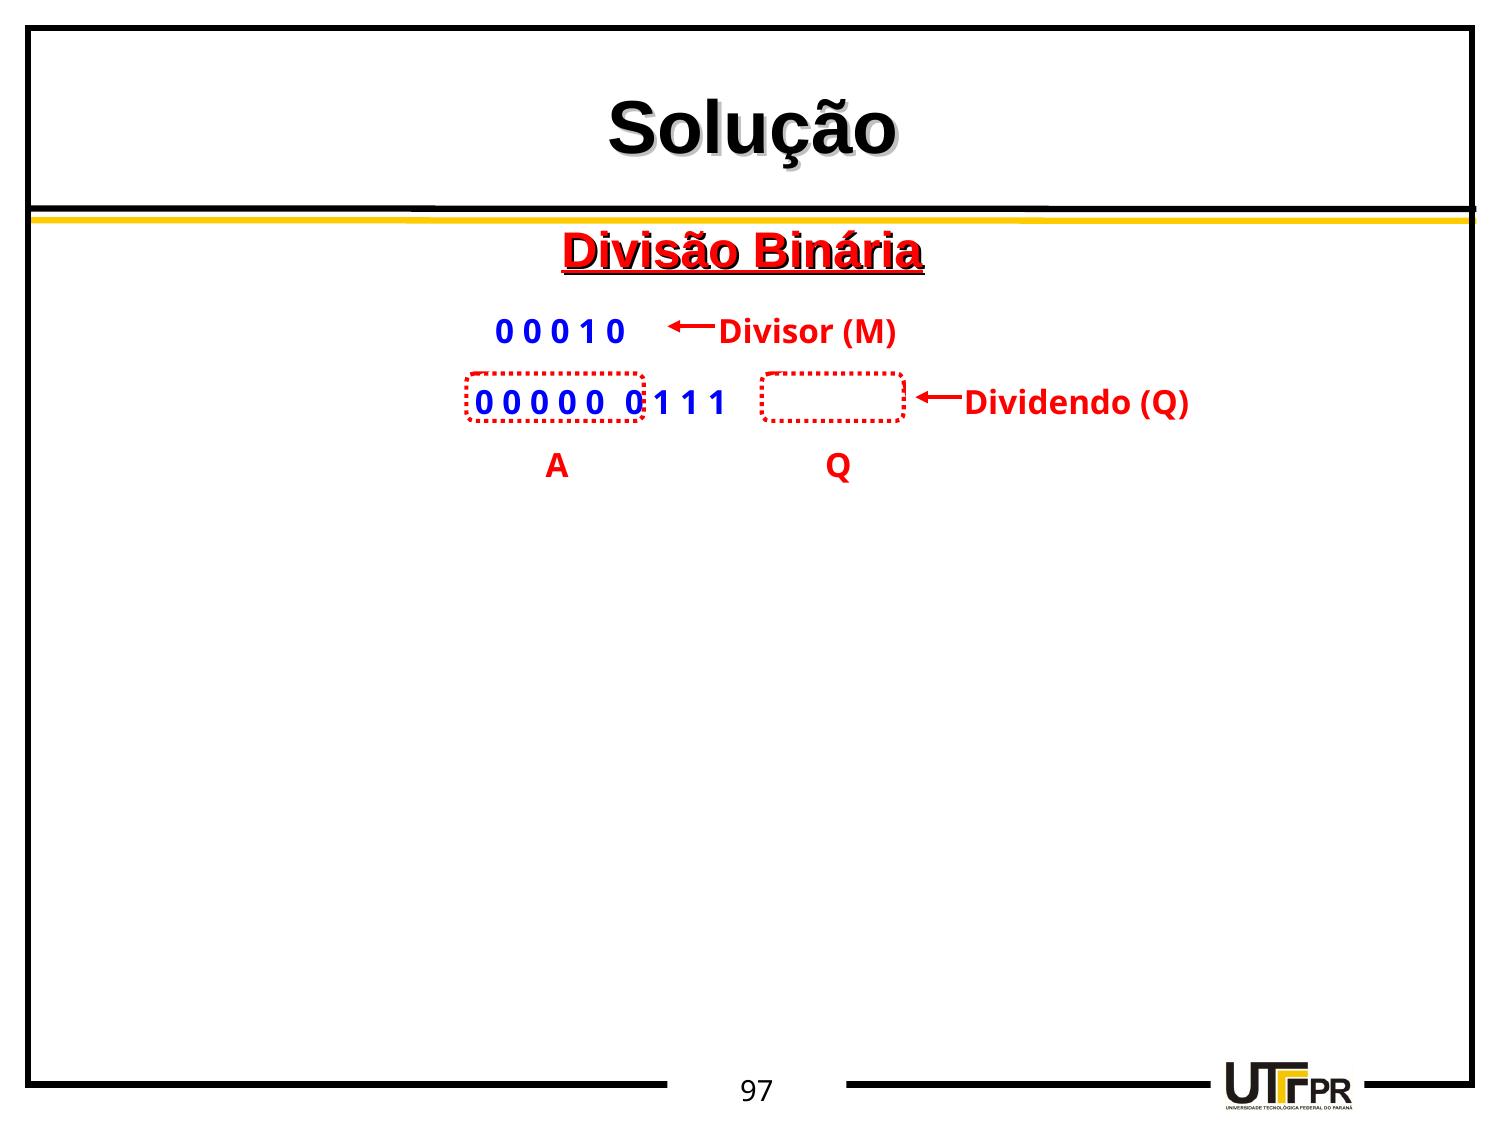

Solução
# Divisão Binária
0 0 0 1 0
Divisor (M)
 	0 0 0 0 0	0 1 1 1
Dividendo (Q)
A
Q